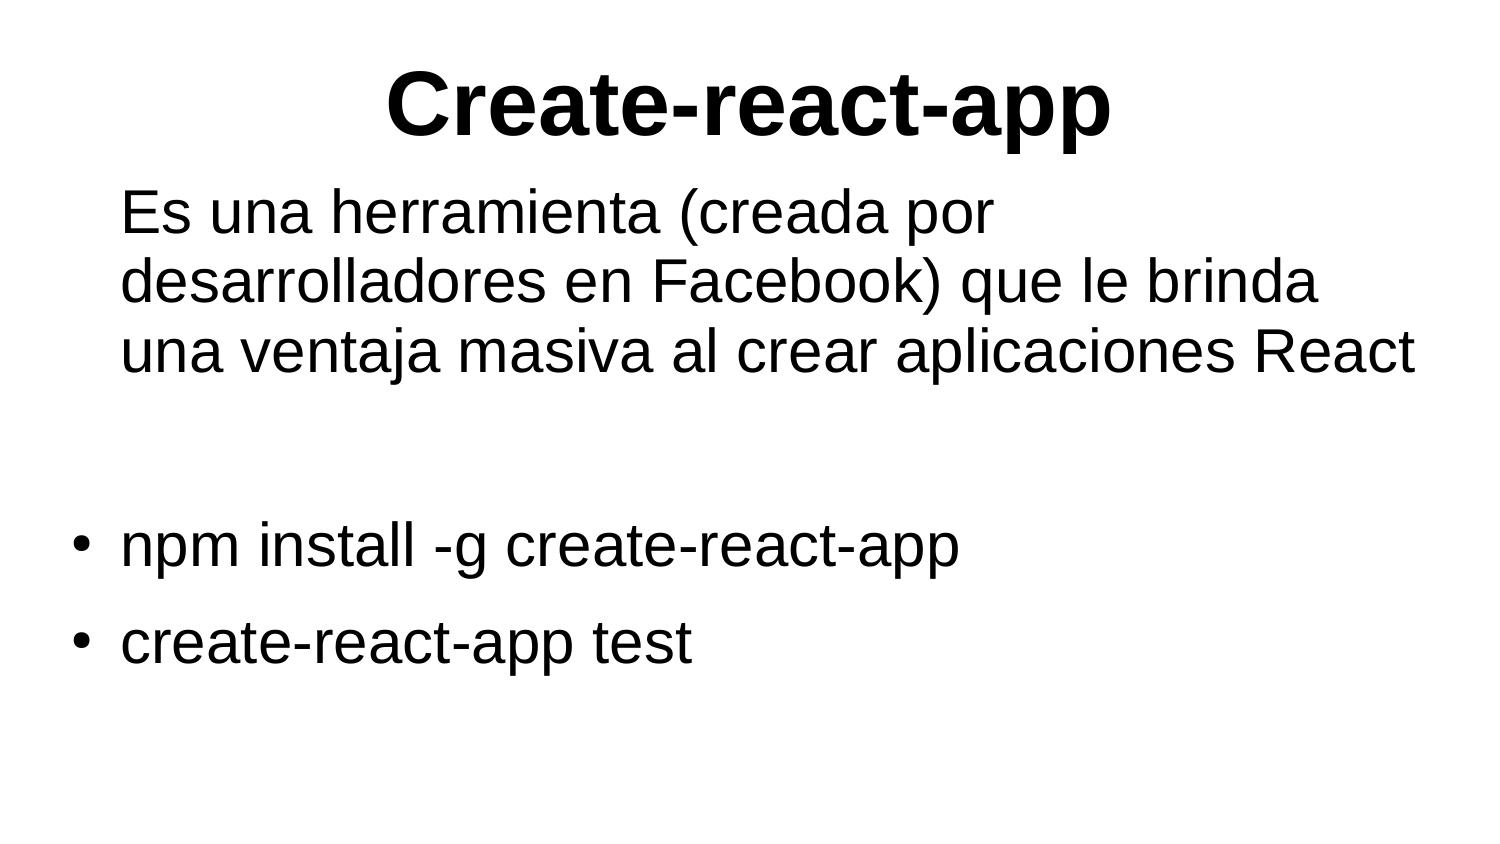

# Create-react-app
Es una herramienta (creada por desarrolladores en Facebook) que le brinda una ventaja masiva al crear aplicaciones React
npm install -g create-react-app
create-react-app test